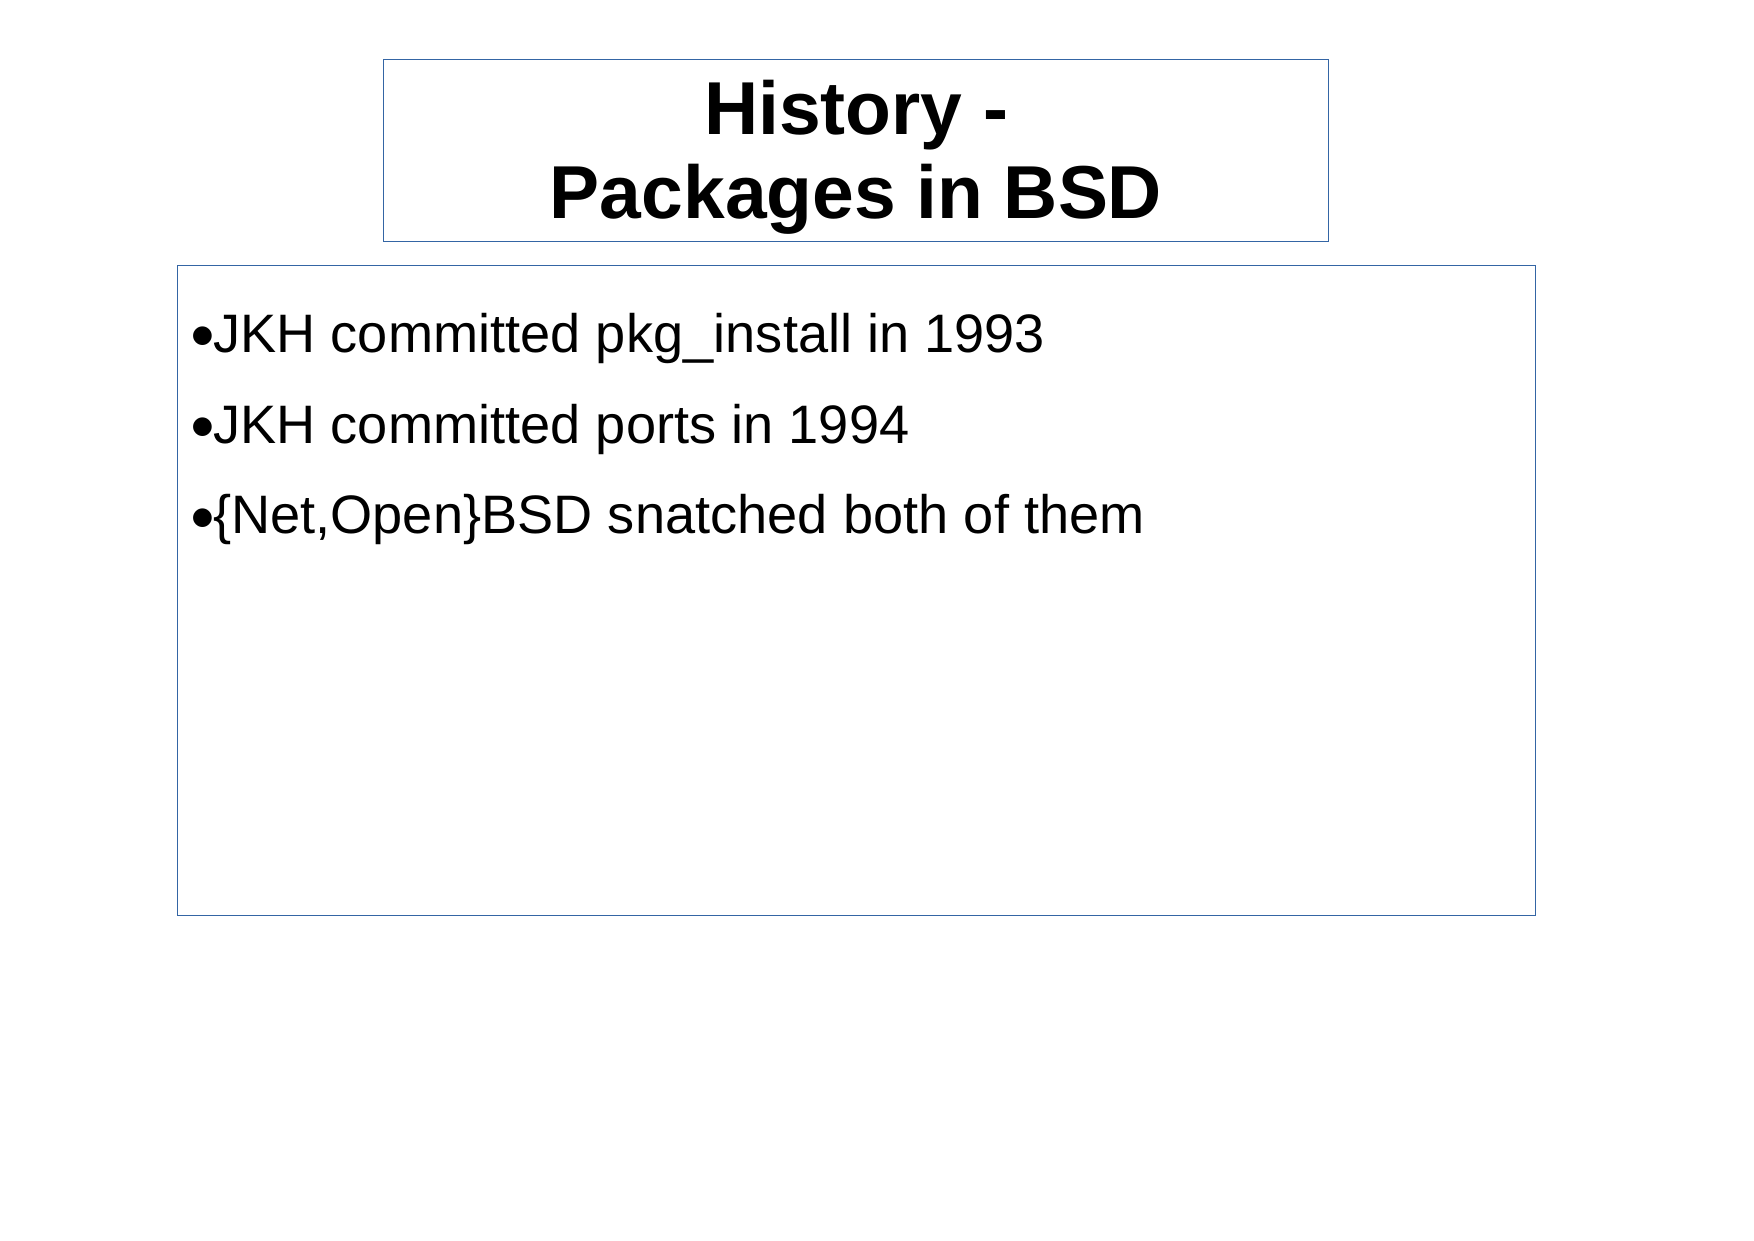

History -
Packages in BSD
JKH committed pkg_install in 1993
JKH committed ports in 1994
{Net,Open}BSD snatched both of them